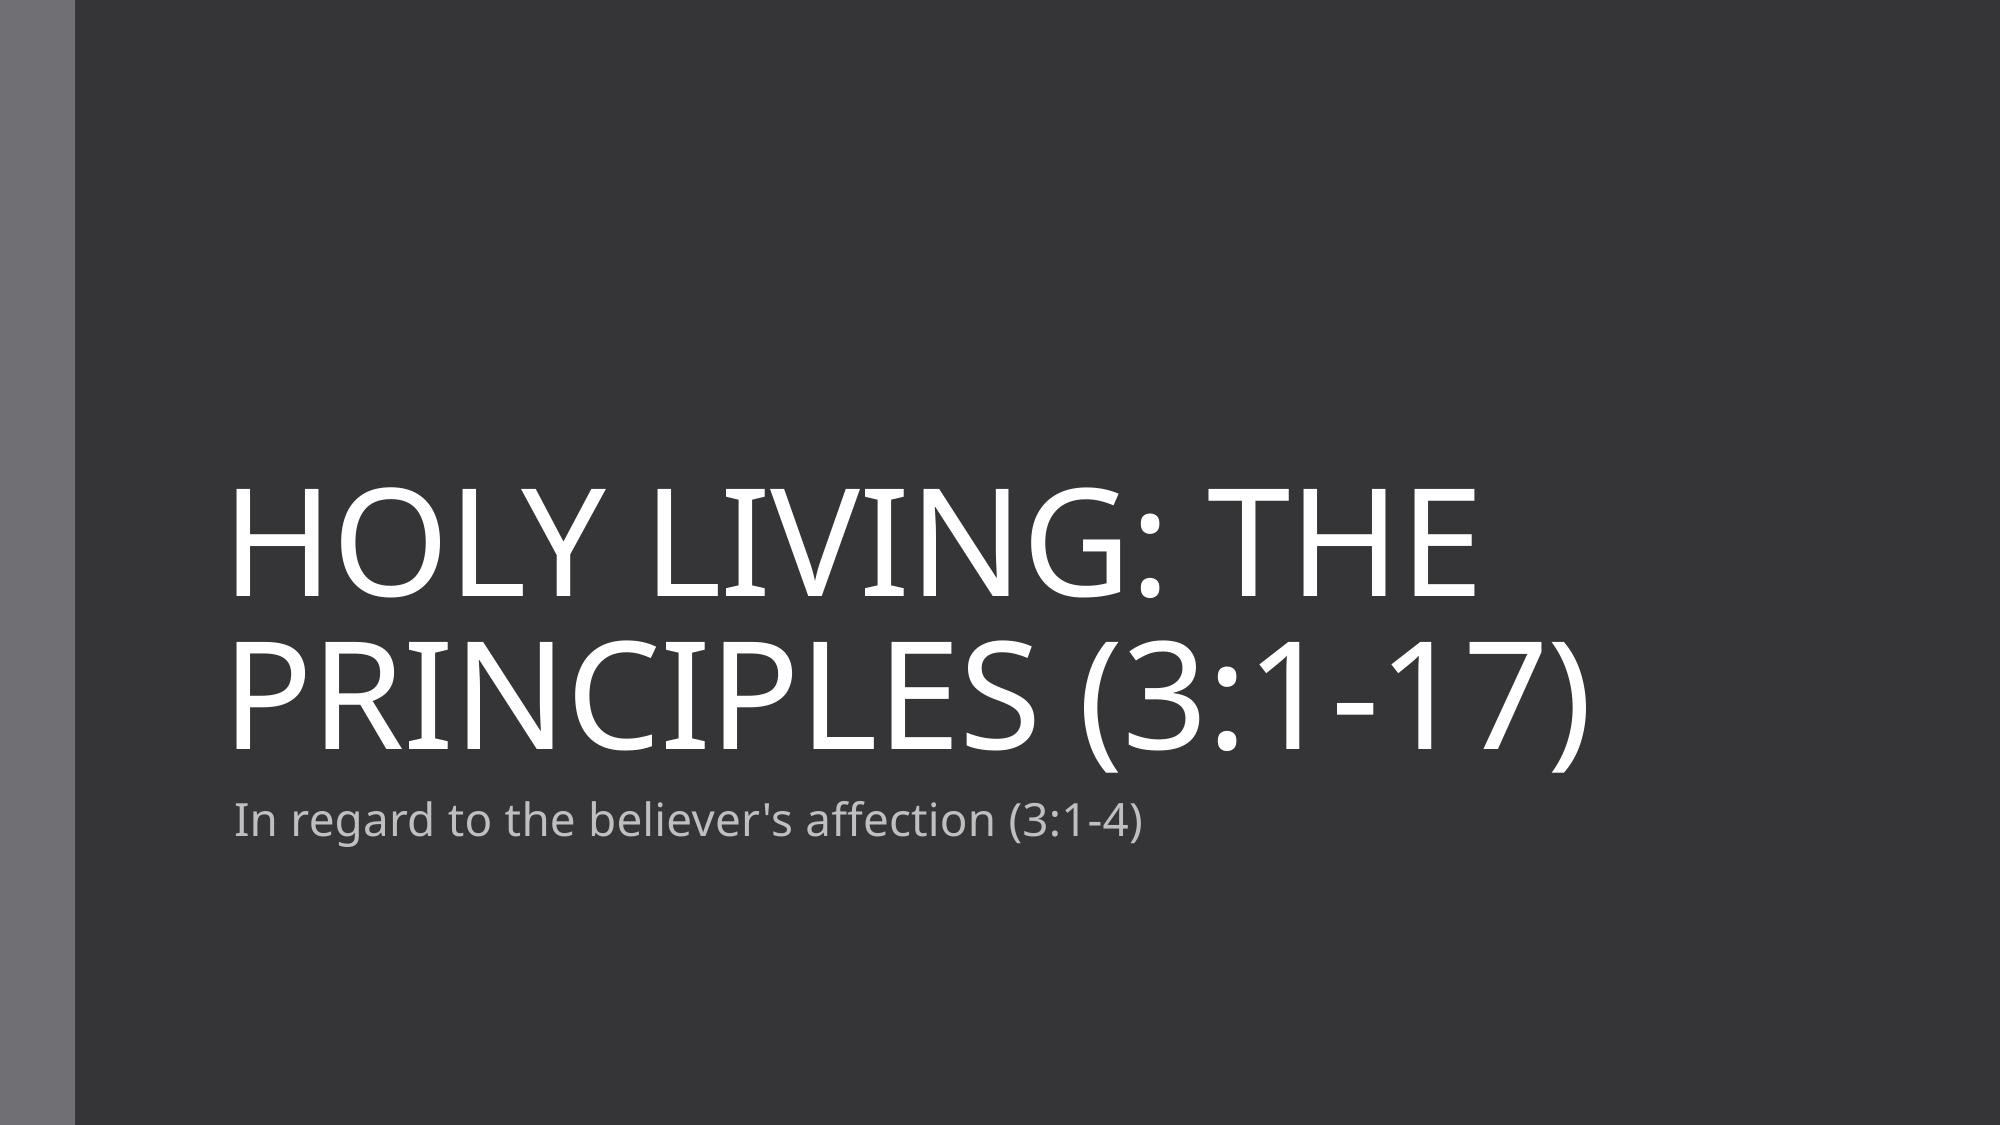

# HOLY LIVING: THE PRINCIPLES (3:1-17)
 In regard to the believer's affection (3:1-4)